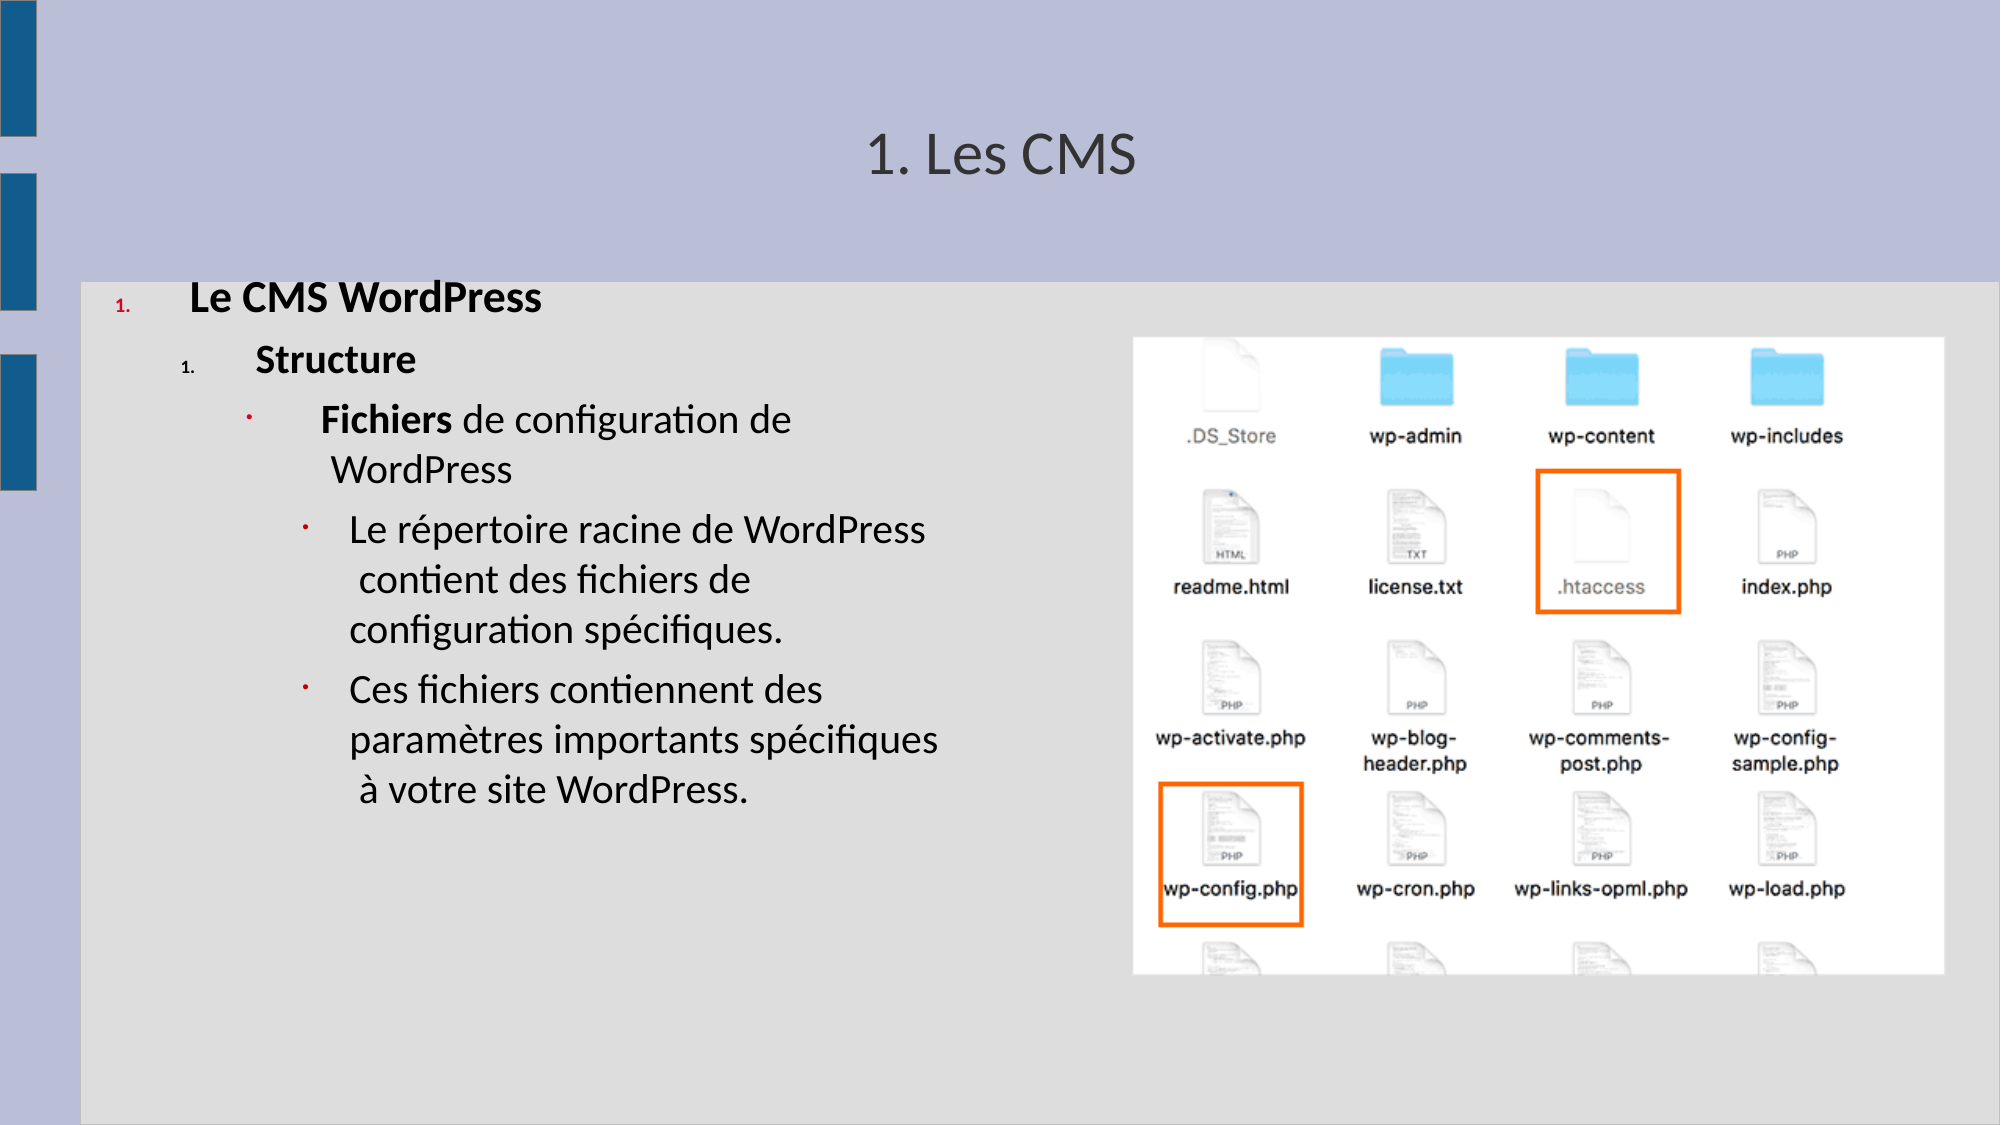

# 1. Les CMS
Le CMS WordPress
Structure
Fichiers de configuration de WordPress
Le répertoire racine de WordPress contient des fichiers de configuration spécifiques.
Ces fichiers contiennent des paramètres importants spécifiques à votre site WordPress.